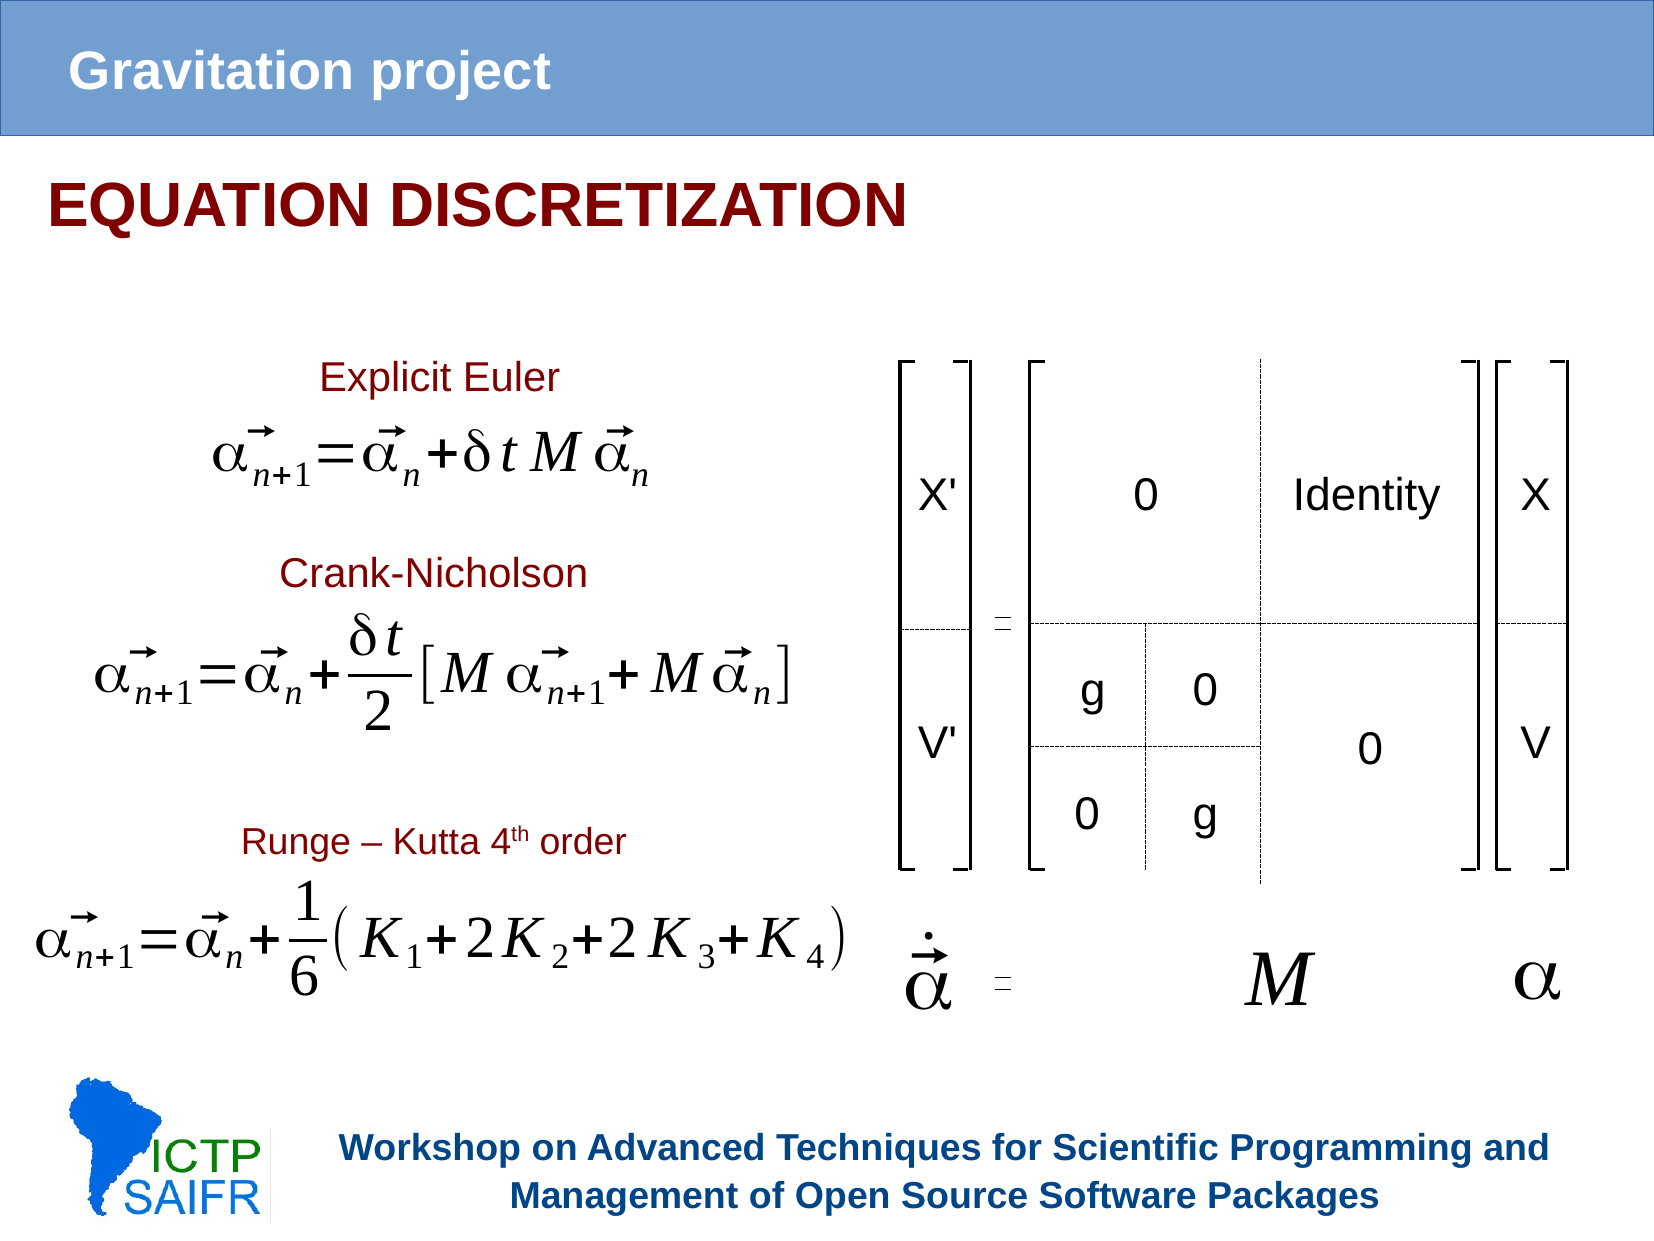

Gravitation project
EQUATION DISCRETIZATION
Explicit Euler
X'
0
Identity
X
Crank-Nicholson
0
g
V'
V
0
g
0
Runge – Kutta 4th order
Workshop on Advanced Techniques for Scientific Programming and Management of Open Source Software Packages